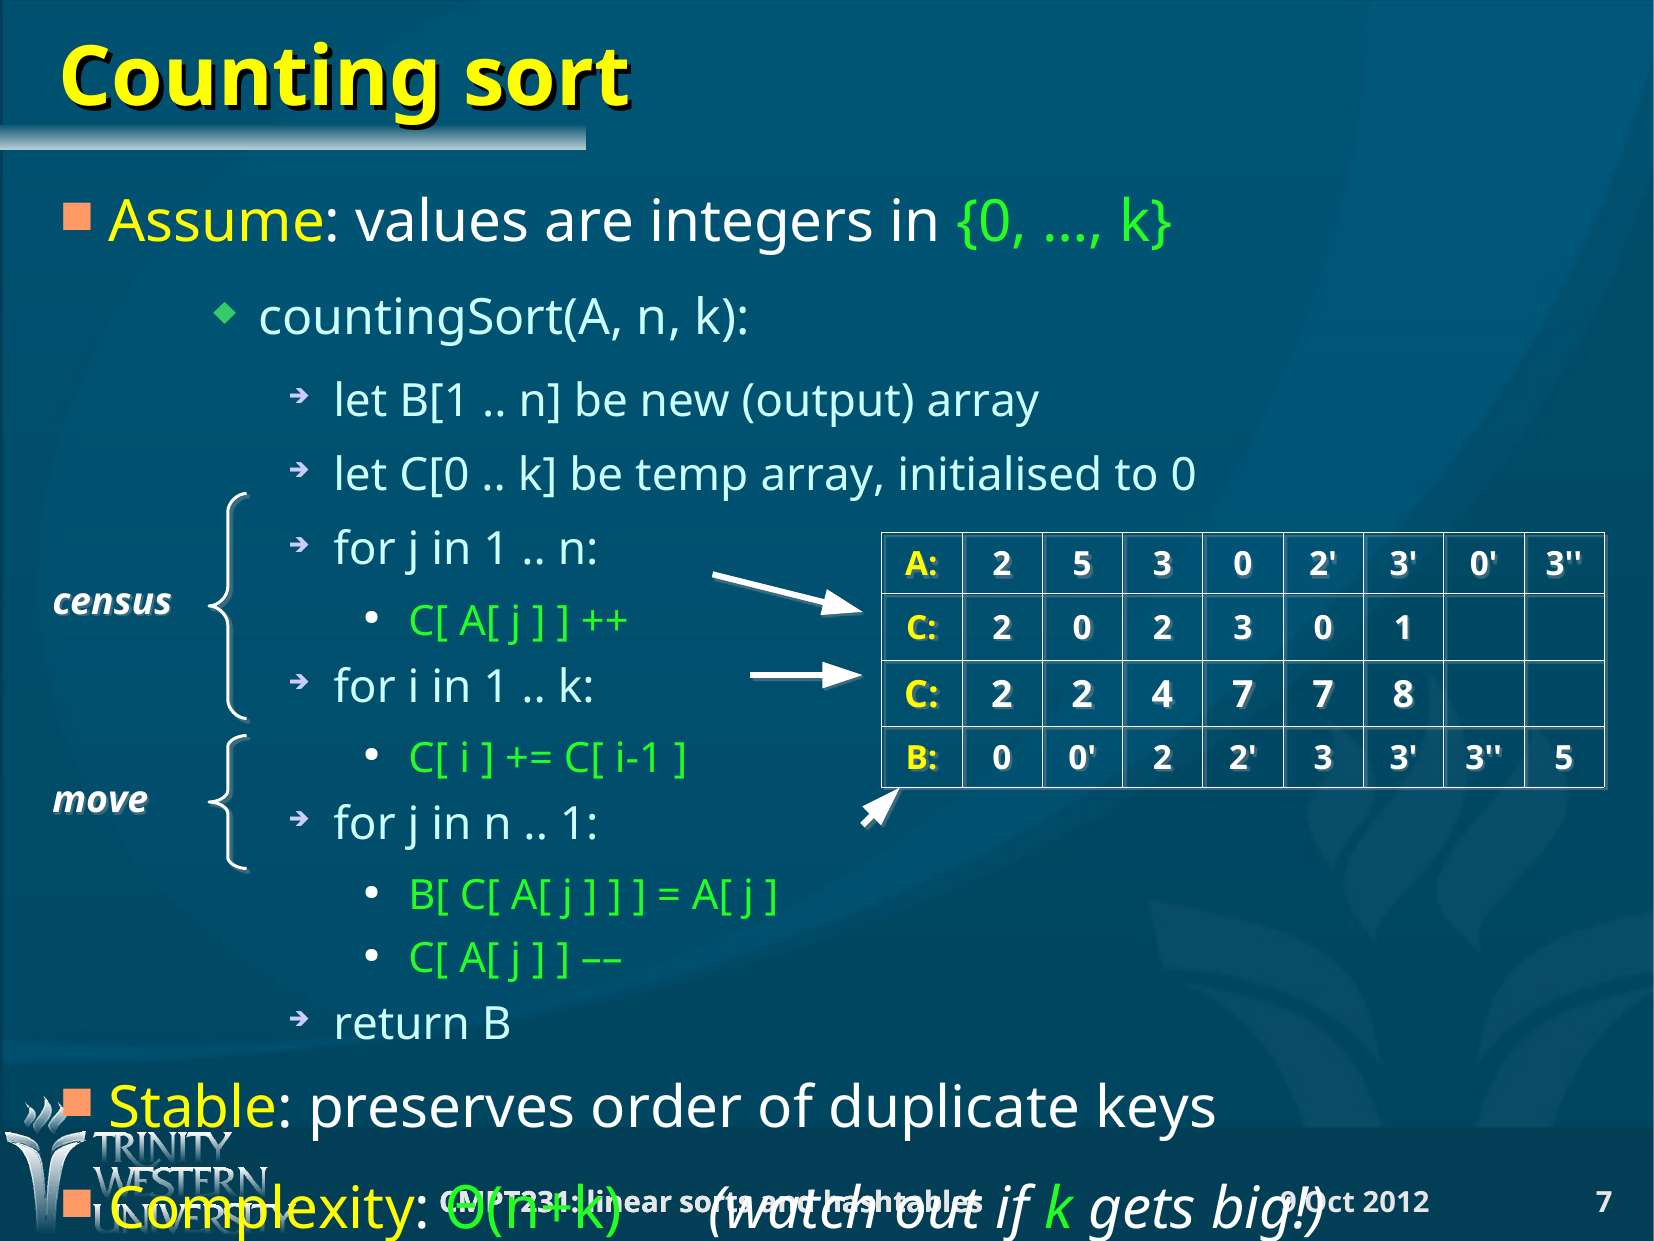

# Counting sort
Assume: values are integers in {0, …, k}
countingSort(A, n, k):
let B[1 .. n] be new (output) array
let C[0 .. k] be temp array, initialised to 0
for j in 1 .. n:
C[ A[ j ] ] ++
for i in 1 .. k:
C[ i ] += C[ i-1 ]
for j in n .. 1:
B[ C[ A[ j ] ] ] = A[ j ]
C[ A[ j ] ] ––
return B
Stable: preserves order of duplicate keys
Complexity: Θ(n+k)		(watch out if k gets big!)
| A: | 2 | 5 | 3 | 0 | 2' | 3' | 0' | 3'' |
| --- | --- | --- | --- | --- | --- | --- | --- | --- |
| C: | 2 | 0 | 2 | 3 | 0 | 1 | | |
| C: | 2 | 2 | 4 | 7 | 7 | 8 | | |
| B: | 0 | 0' | 2 | 2' | 3 | 3' | 3'' | 5 |
census
move
CMPT231: linear sorts and hashtables
9 Oct 2012
7